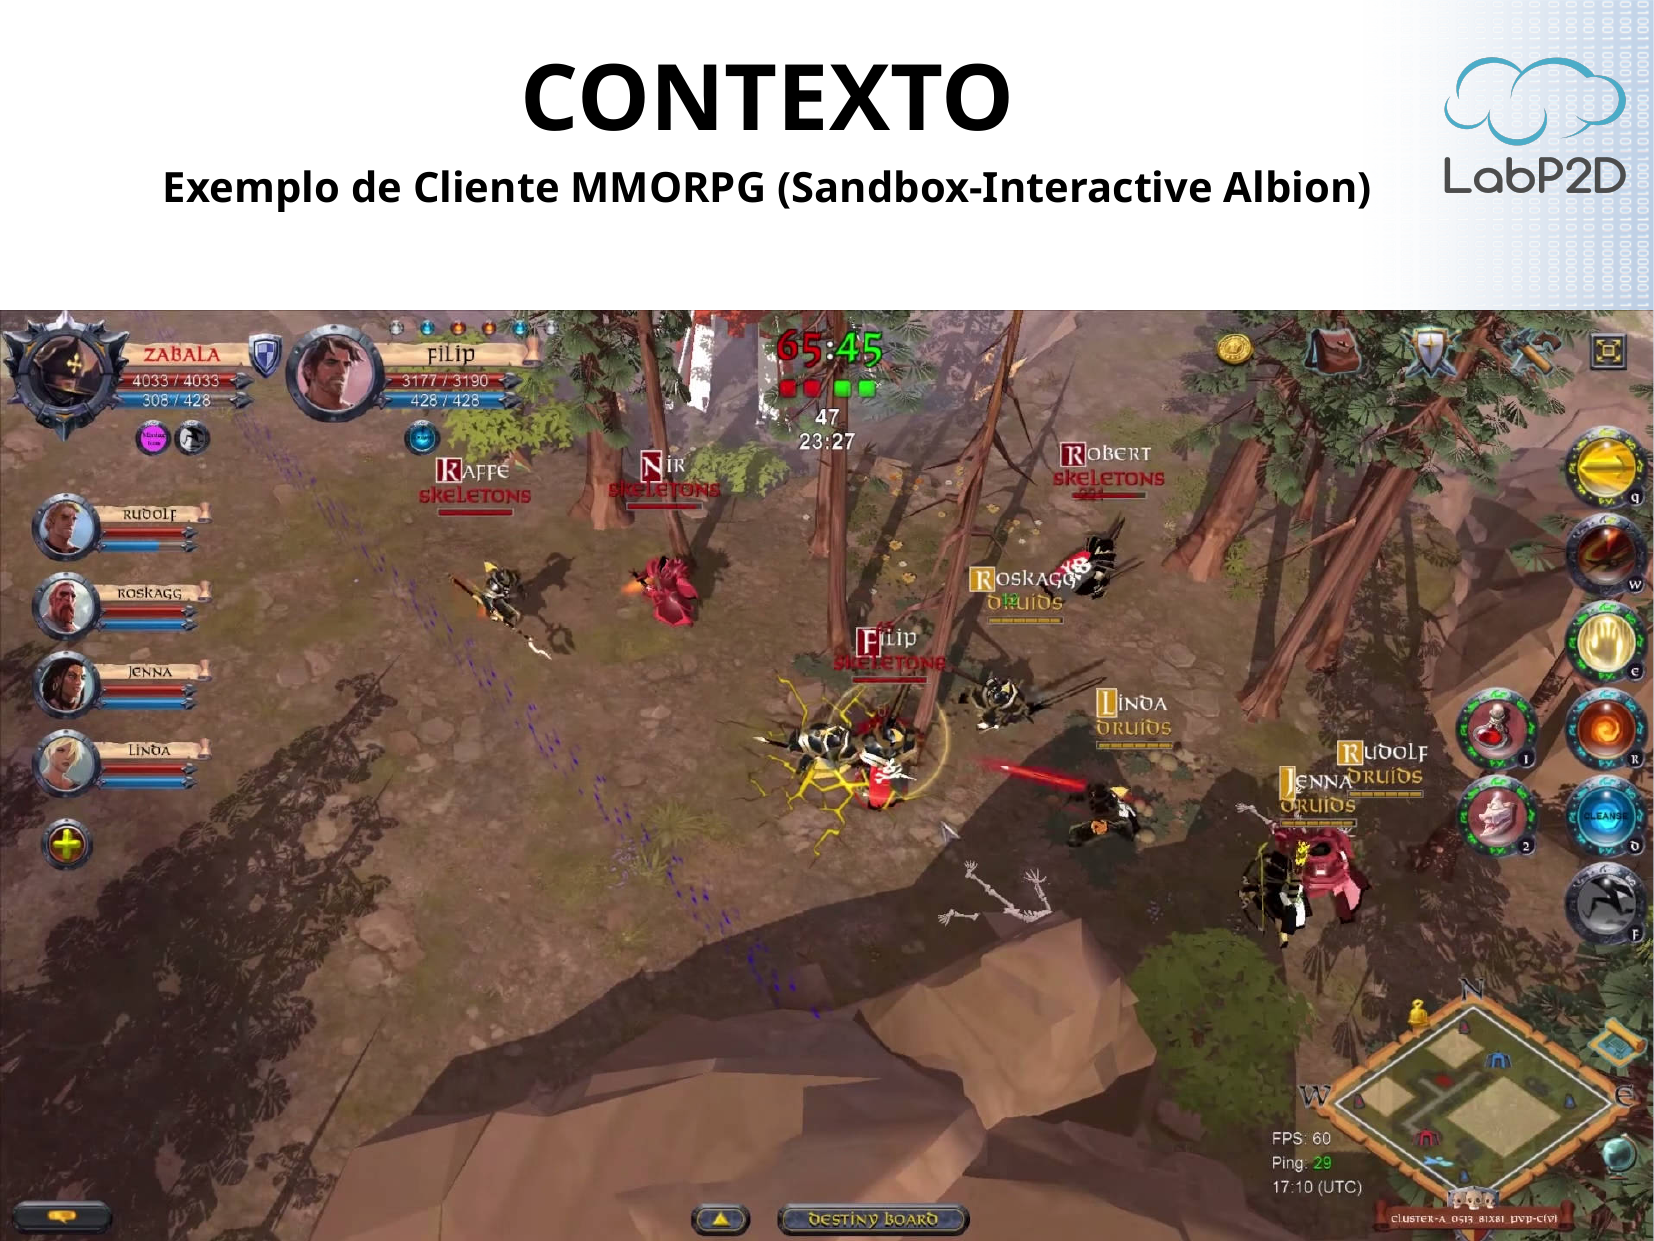

# CONTEXTO Exemplo de Cliente MMORPG (Sandbox-Interactive Albion)
5